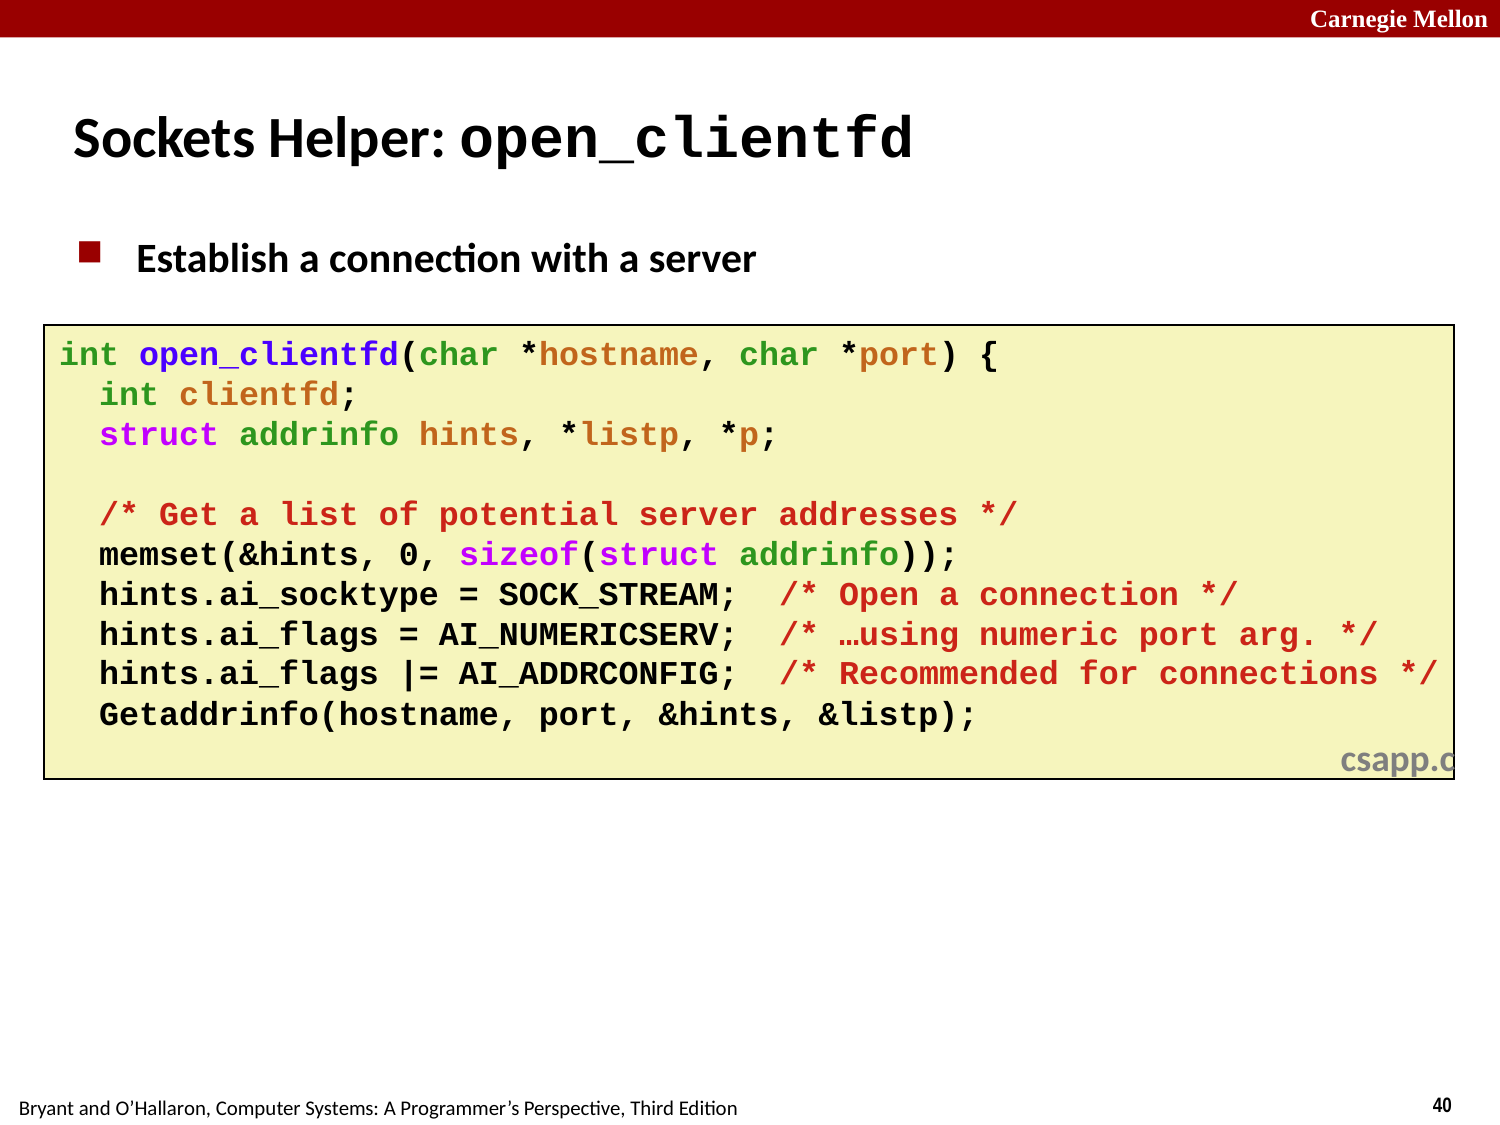

# Sockets Helper: open_clientfd
Establish a connection with a server
int open_clientfd(char *hostname, char *port) {
 int clientfd;
 struct addrinfo hints, *listp, *p;
 /* Get a list of potential server addresses */
 memset(&hints, 0, sizeof(struct addrinfo));
 hints.ai_socktype = SOCK_STREAM; /* Open a connection */
 hints.ai_flags = AI_NUMERICSERV; /* …using numeric port arg. */
 hints.ai_flags |= AI_ADDRCONFIG; /* Recommended for connections */
 Getaddrinfo(hostname, port, &hints, &listp);
csapp.c